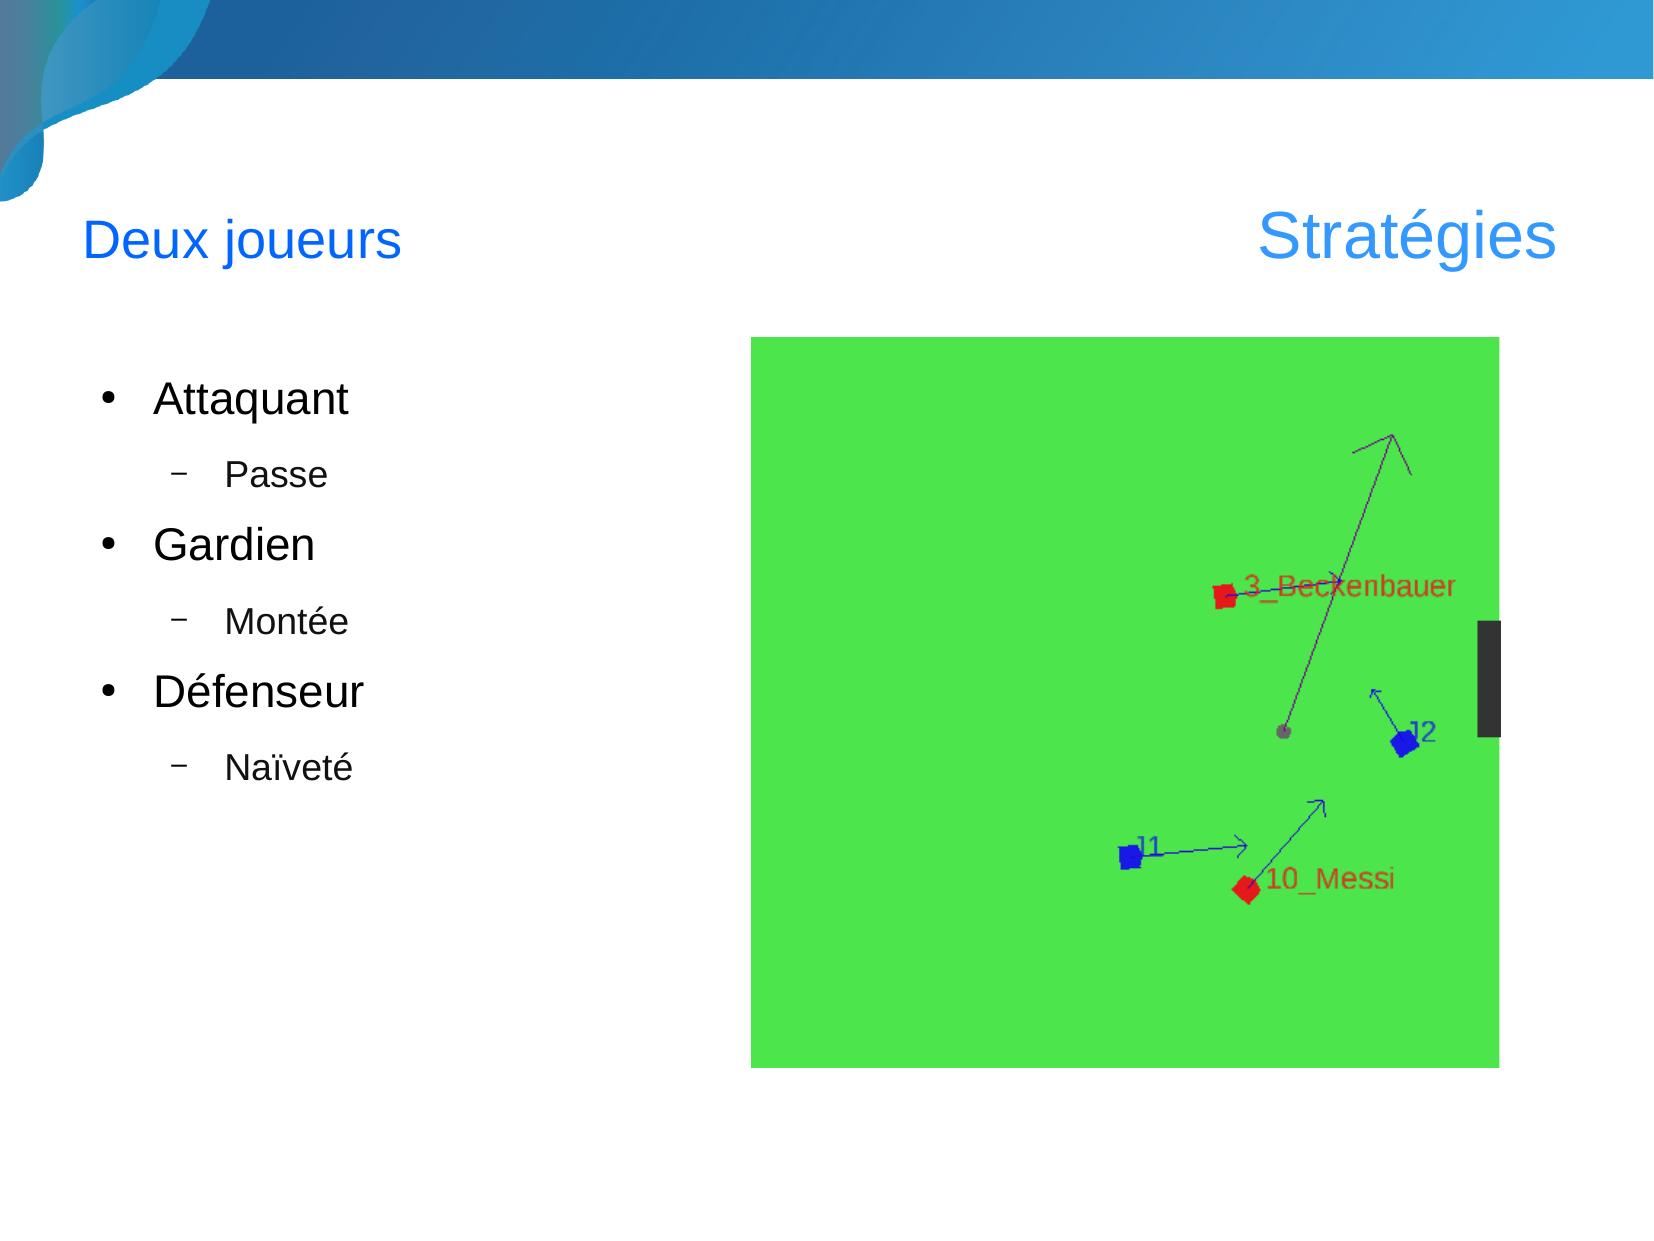

# Deux joueurs Stratégies
Attaquant
Passe
Gardien
Montée
Défenseur
Naïveté